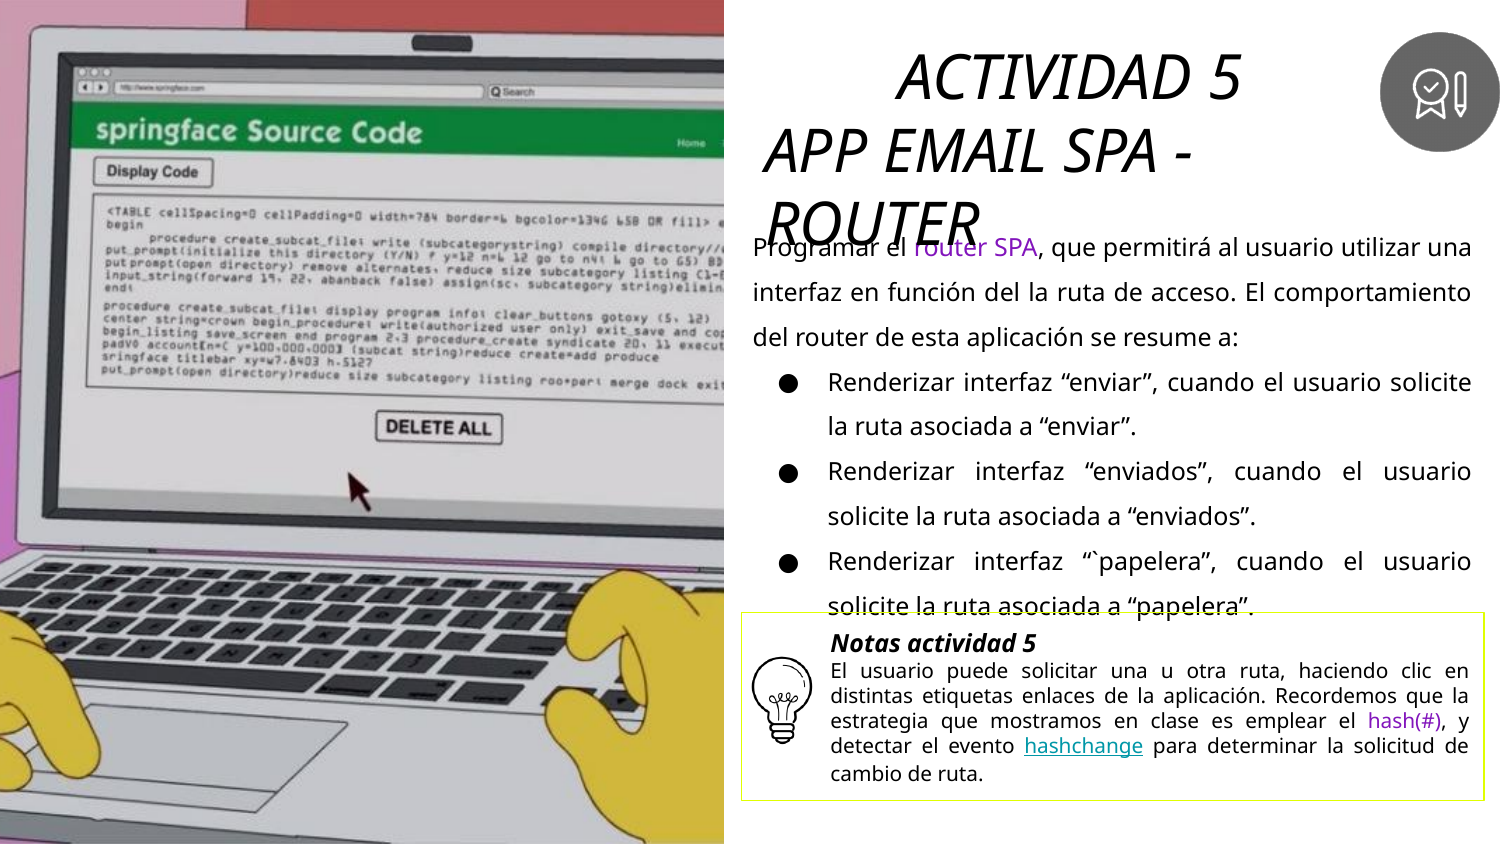

ACTIVIDAD 5
APP EMAIL SPA - ROUTER
Programar el router SPA, que permitirá al usuario utilizar una interfaz en función del la ruta de acceso. El comportamiento del router de esta aplicación se resume a:
Renderizar interfaz “enviar”, cuando el usuario solicite la ruta asociada a “enviar”.
Renderizar interfaz “enviados”, cuando el usuario solicite la ruta asociada a “enviados”.
Renderizar interfaz “`papelera”, cuando el usuario solicite la ruta asociada a “papelera”.
Notas actividad 5
El usuario puede solicitar una u otra ruta, haciendo clic en distintas etiquetas enlaces de la aplicación. Recordemos que la estrategia que mostramos en clase es emplear el hash(#), y detectar el evento hashchange para determinar la solicitud de cambio de ruta.